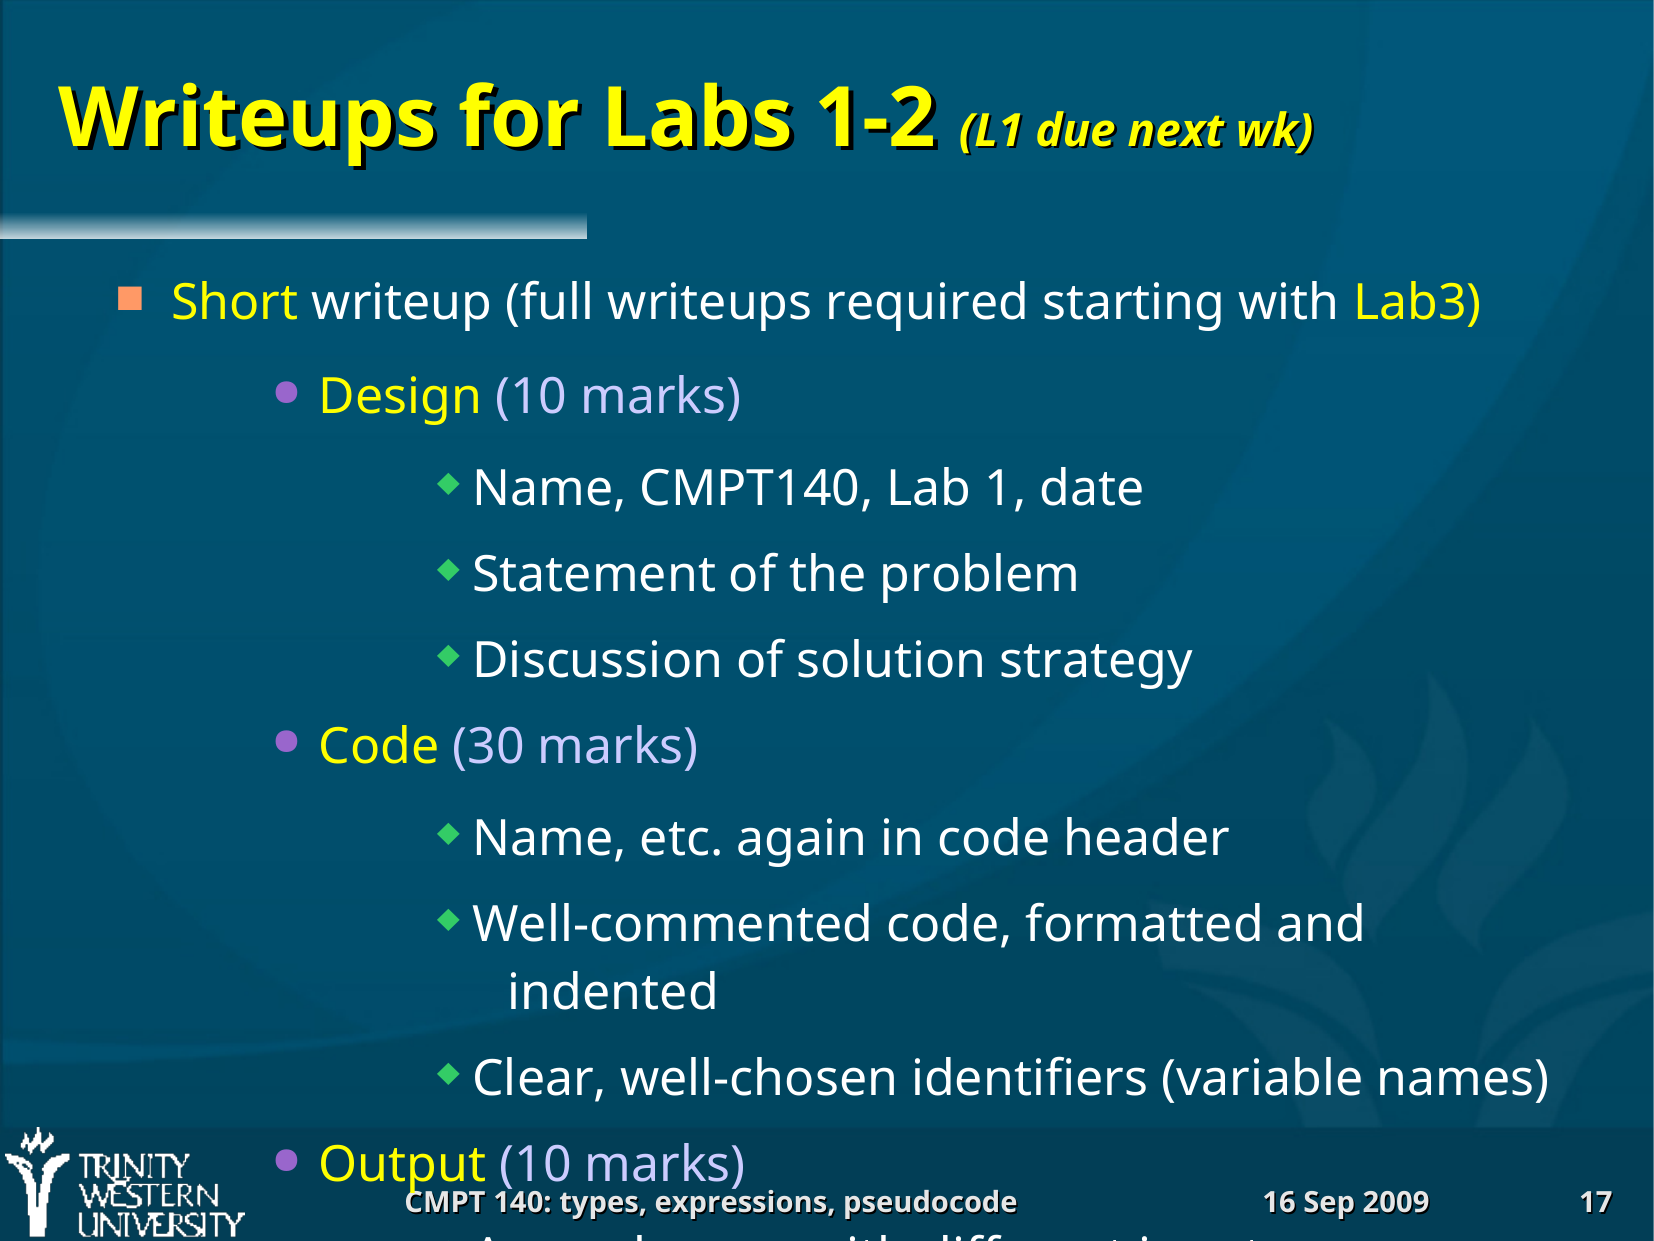

# Writeups for Labs 1-2 (L1 due next wk)
Short writeup (full writeups required starting with Lab3)
Design (10 marks)
Name, CMPT140, Lab 1, date
Statement of the problem
Discussion of solution strategy
Code (30 marks)
Name, etc. again in code header
Well-commented code, formatted and indented
Clear, well-chosen identifiers (variable names)
Output (10 marks)
A couple runs with different input
CMPT 140: types, expressions, pseudocode
16 Sep 2009
17